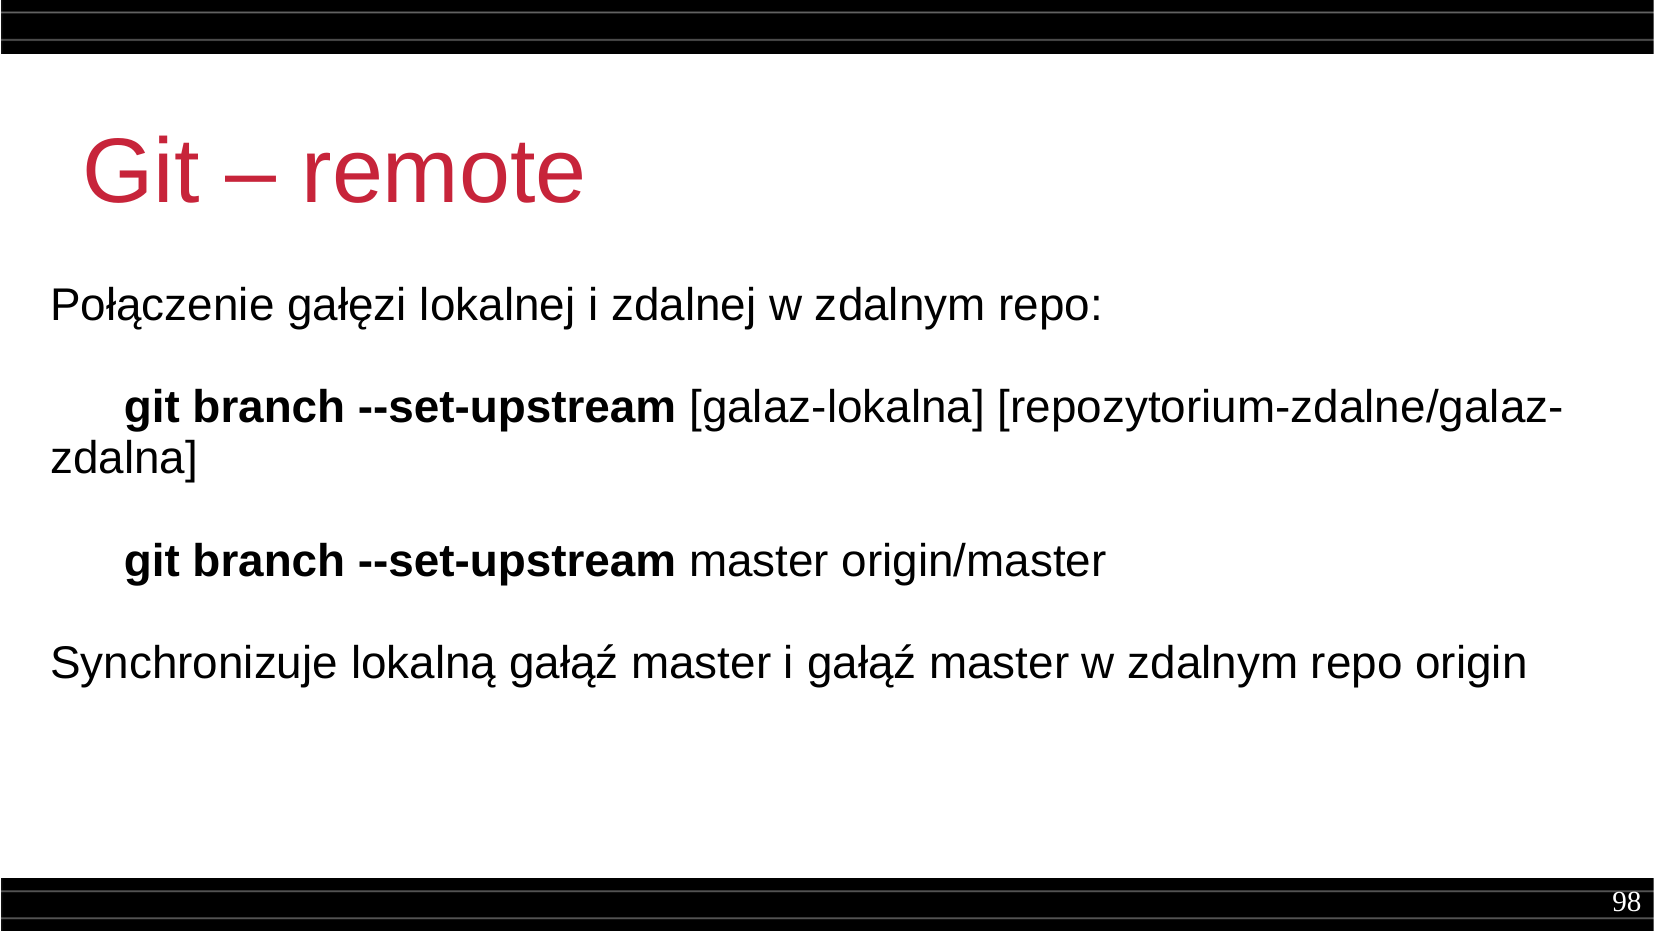

# Git – remote
Połączenie gałęzi lokalnej i zdalnej w zdalnym repo:
	git branch --set-upstream [galaz-lokalna] [repozytorium-zdalne/galaz-zdalna]
	git branch --set-upstream master origin/master
Synchronizuje lokalną gałąź master i gałąź master w zdalnym repo origin